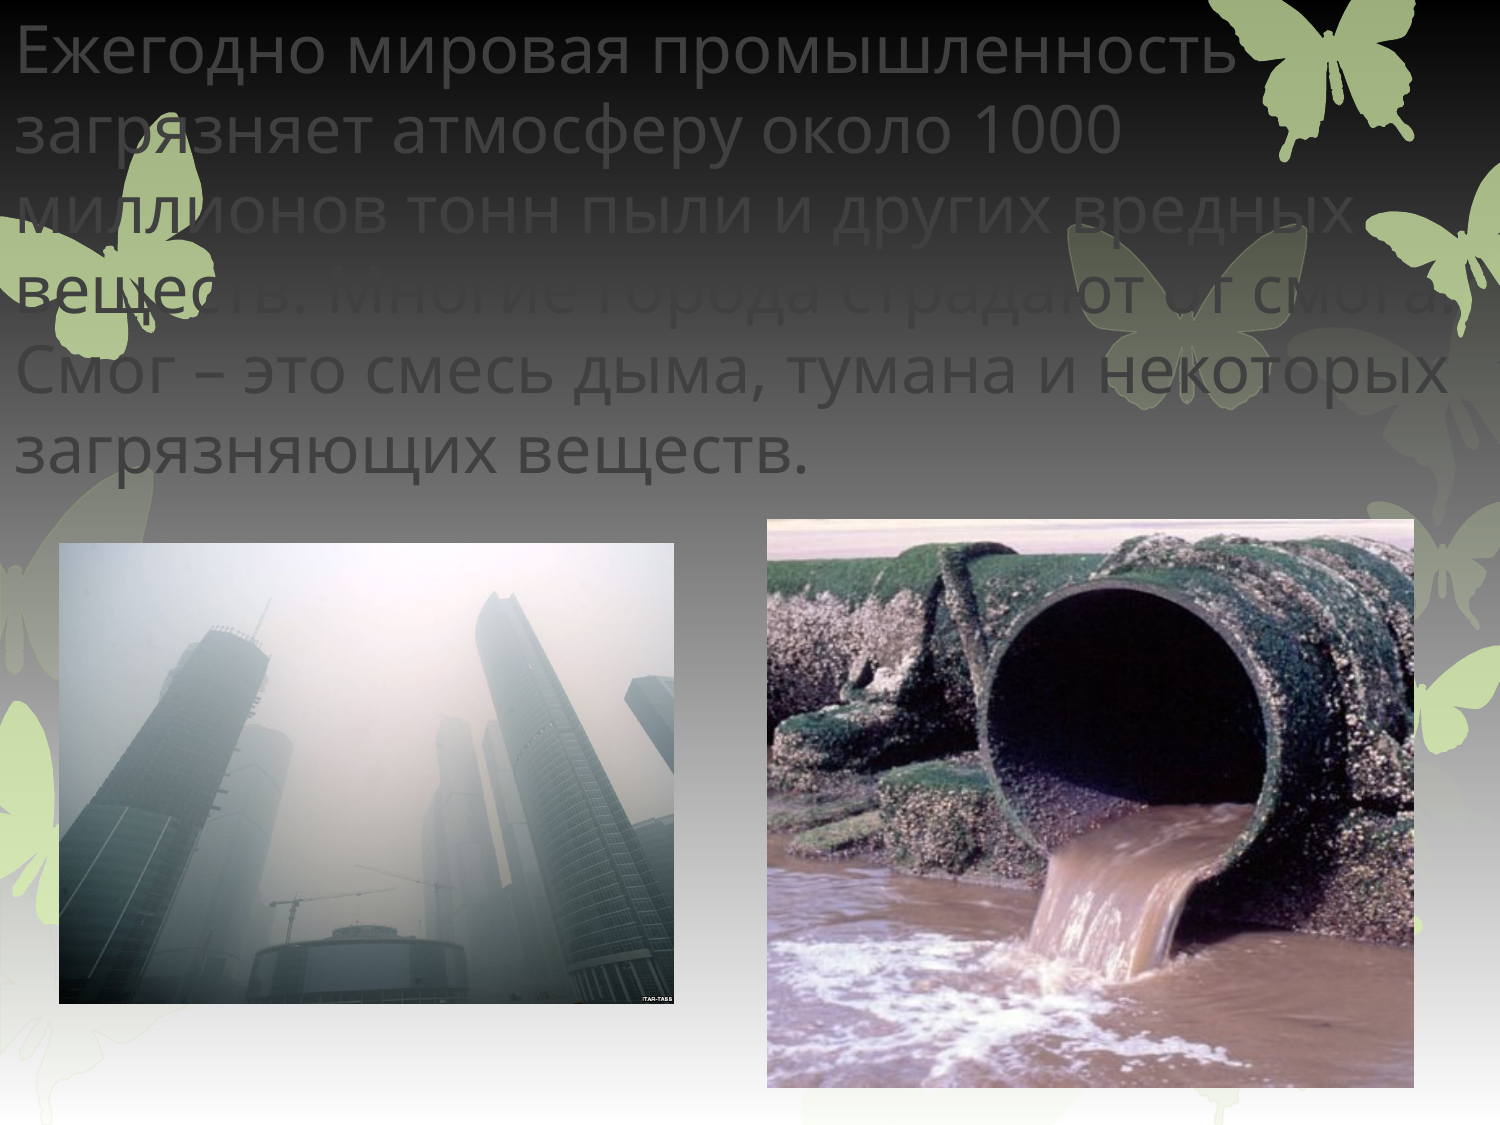

# Ежегодно мировая промышленность загрязняет атмосферу около 1000 миллионов тонн пыли и других вредных веществ. Многие города страдают от смога. Смог – это смесь дыма, тумана и некоторых загрязняющих веществ.